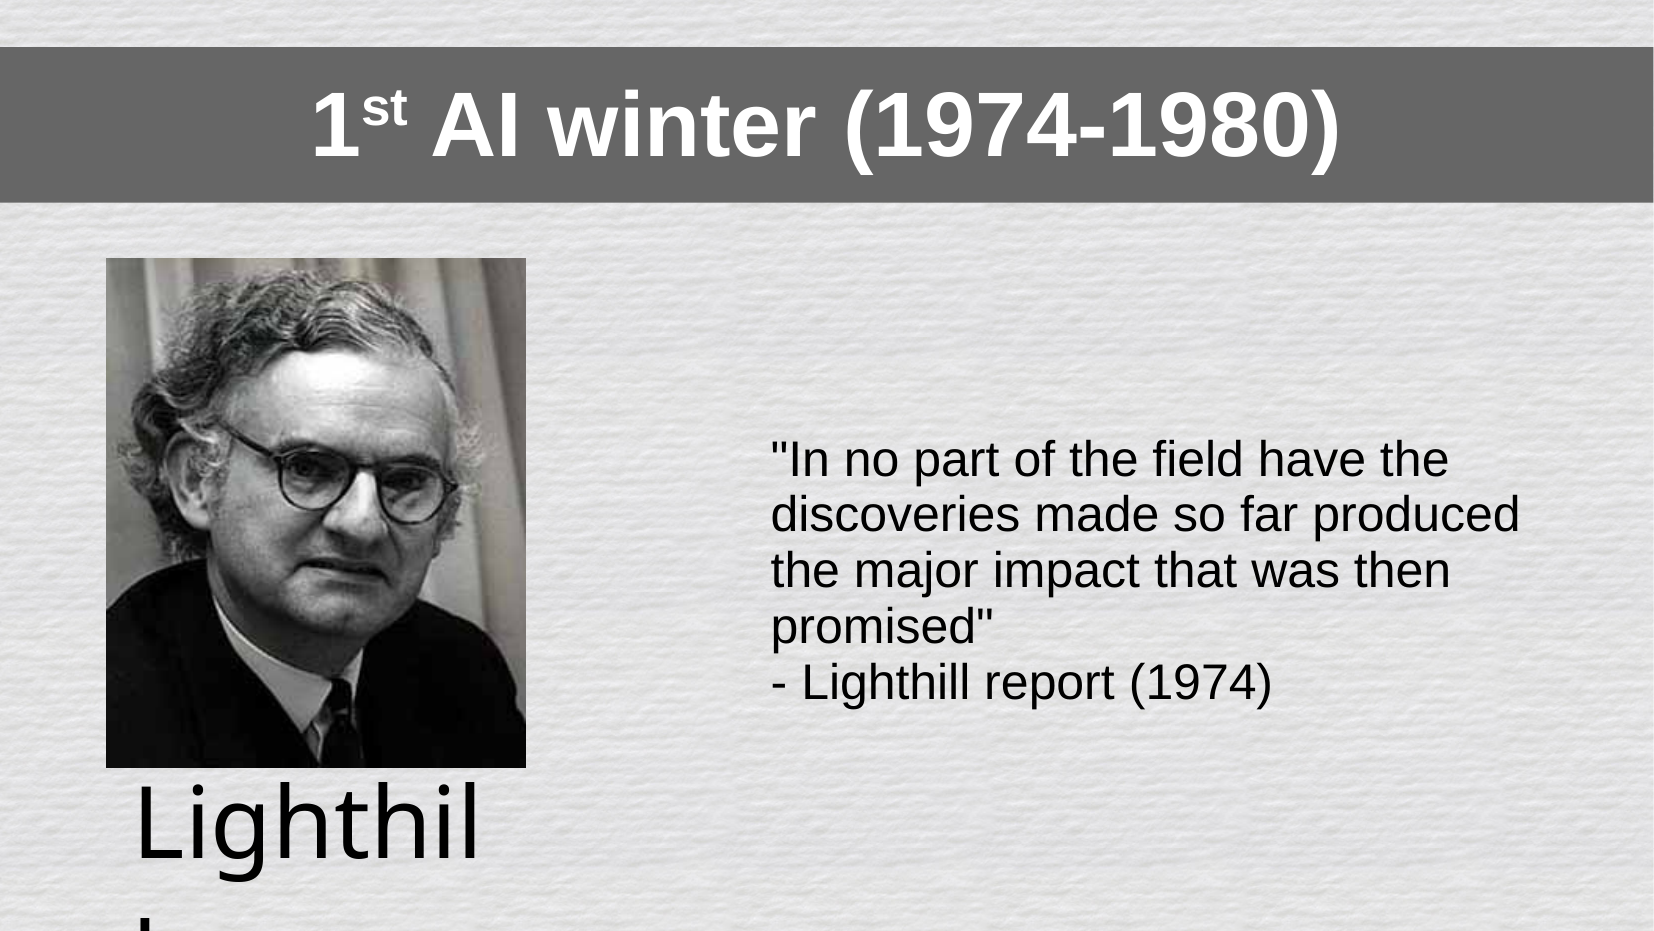

# 1st AI winter (1974-1980)
"In no part of the field have the discoveries made so far produced the major impact that was then promised"
- Lighthill report (1974)
Lighthill
| | | | | |
| --- | --- | --- | --- | --- |
| | | | | |
| | | | | |
| | | | | |
| | | | | |